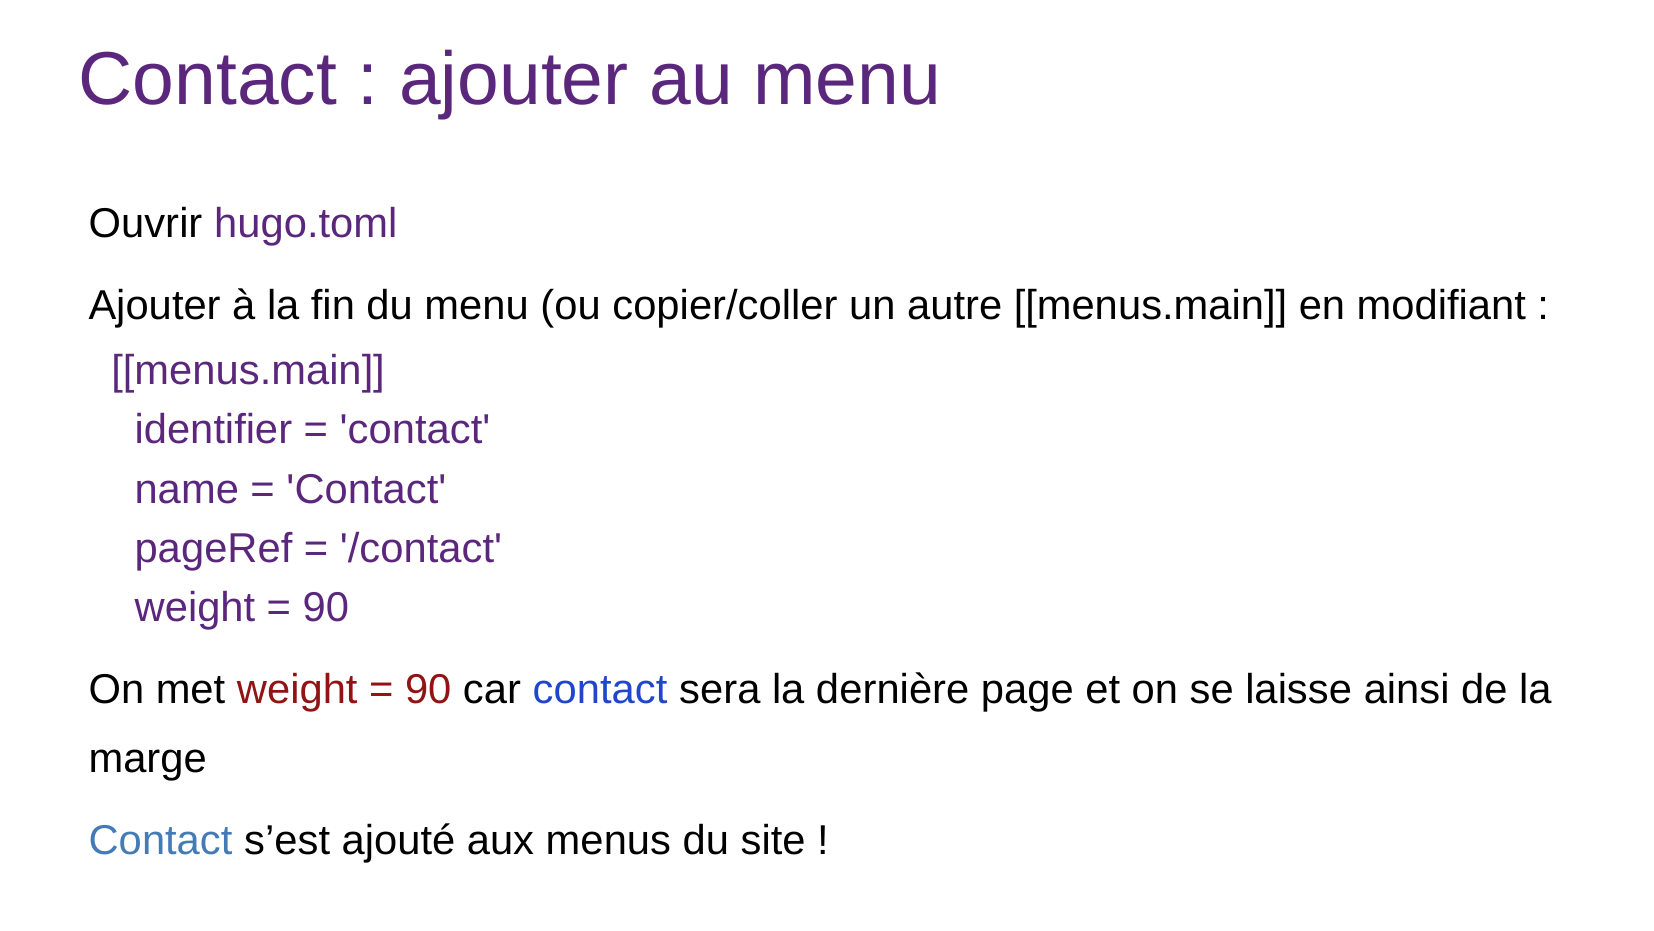

# Contact : ajouter au menu
Ouvrir hugo.toml
Ajouter à la fin du menu (ou copier/coller un autre [[menus.main]] en modifiant :
 [[menus.main]]
 identifier = 'contact'
 name = 'Contact'
 pageRef = '/contact'
 weight = 90
On met weight = 90 car contact sera la dernière page et on se laisse ainsi de la marge
Contact s’est ajouté aux menus du site !